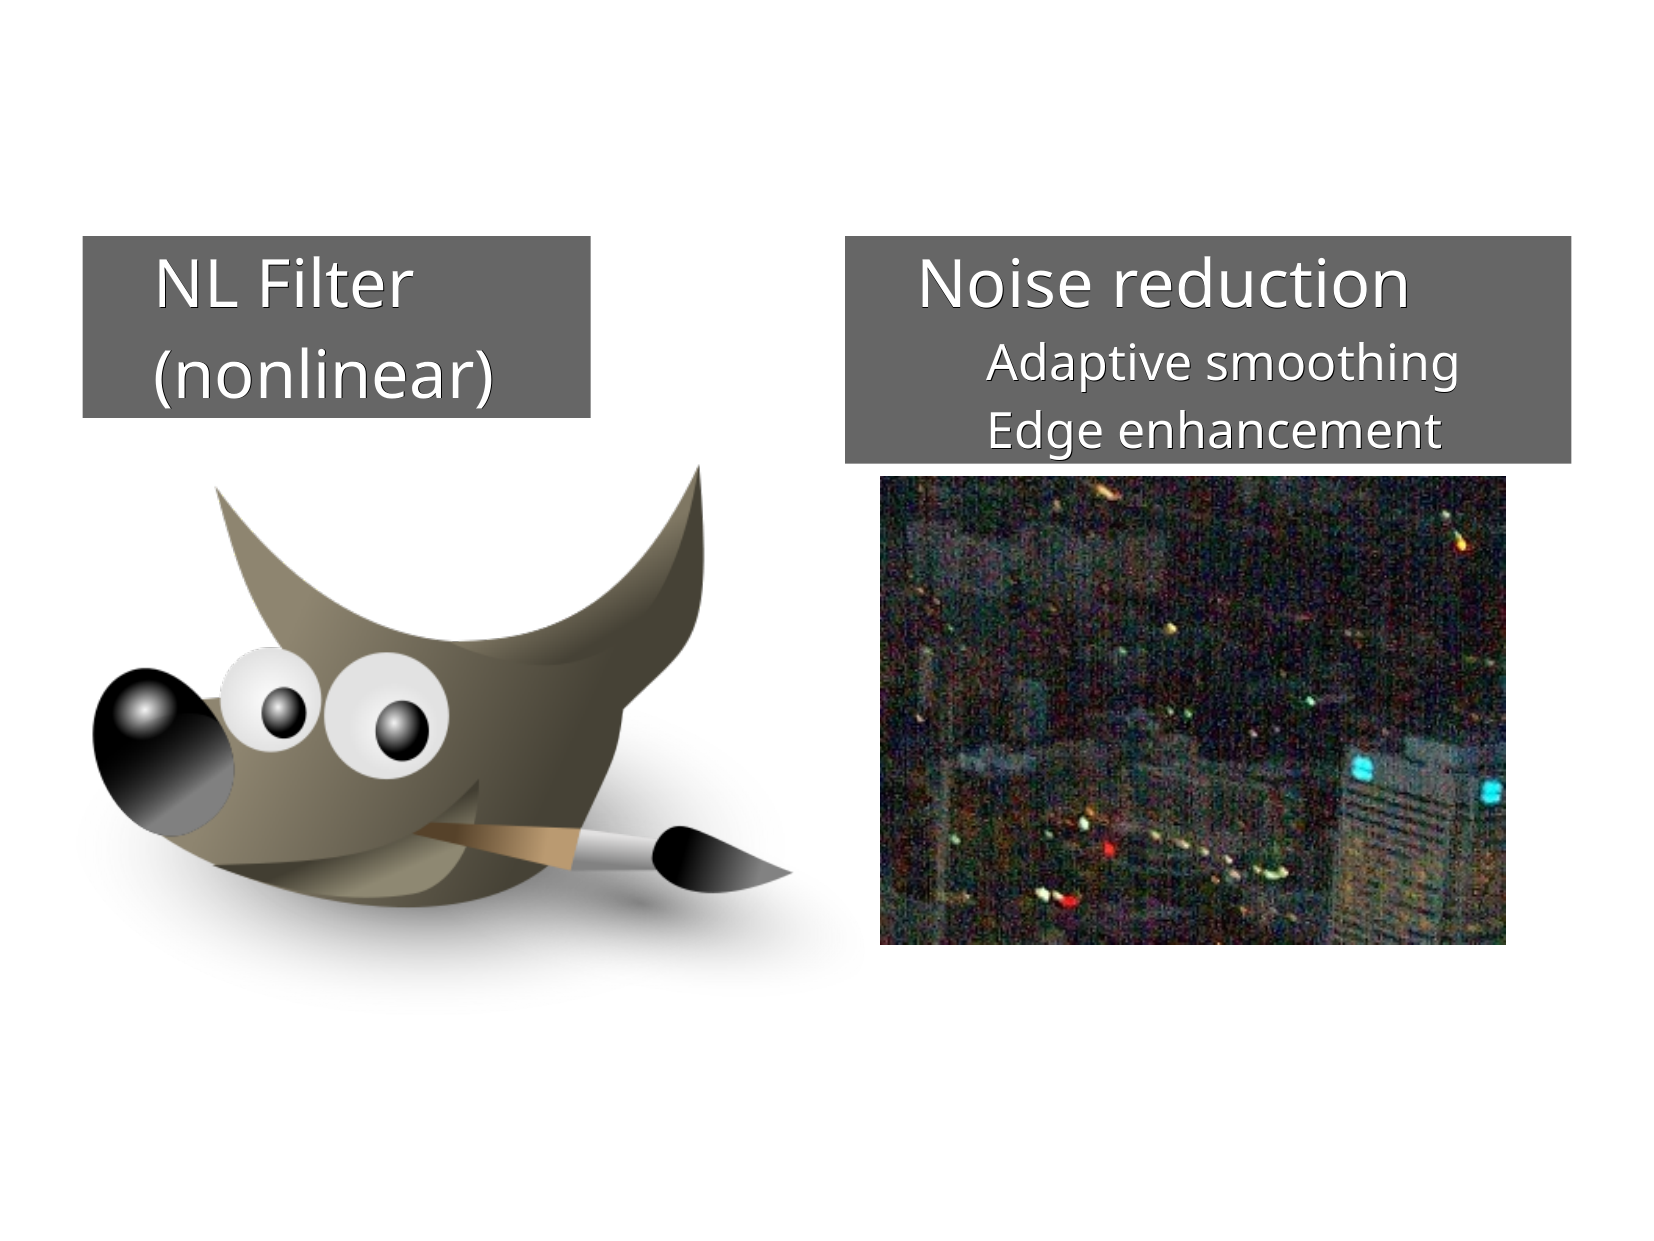

# NL Filter (nonlinear)
Noise reduction
Adaptive smoothing
Edge enhancement